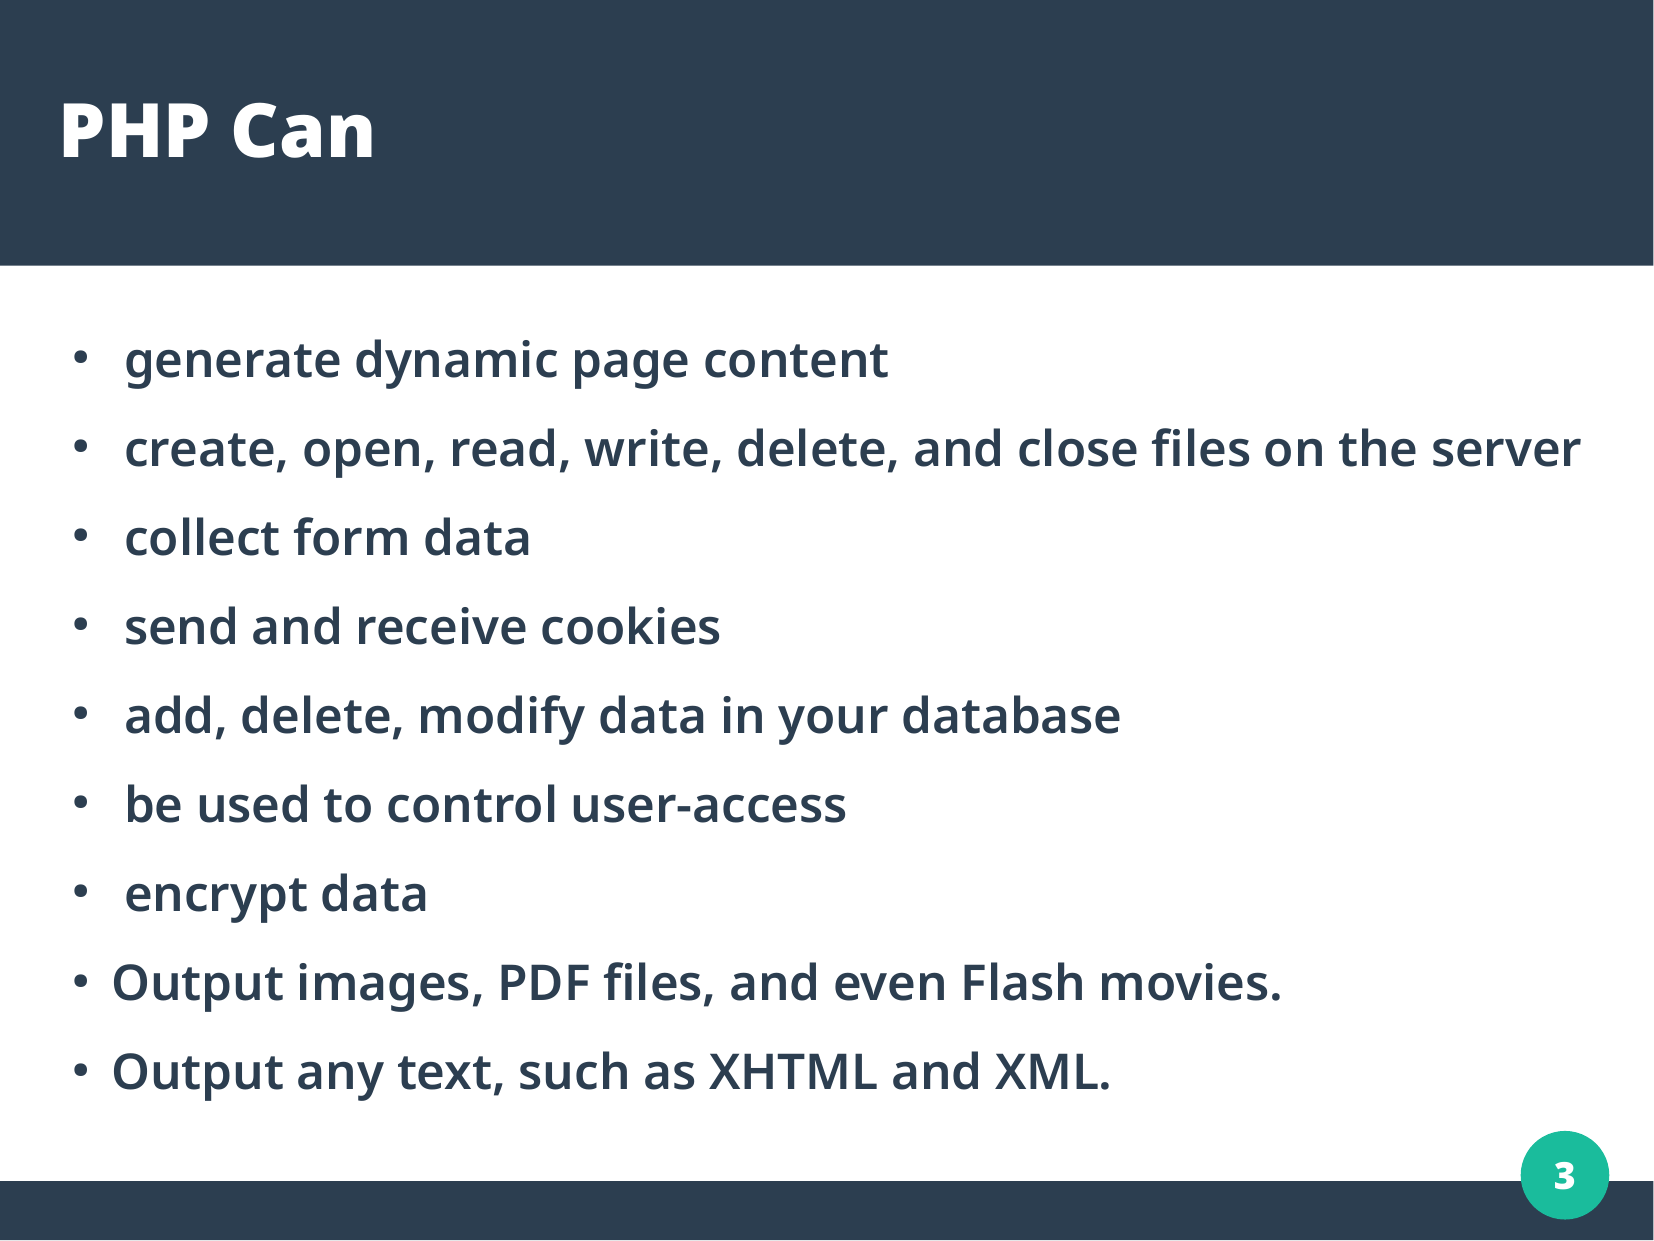

# PHP Can
 generate dynamic page content
 create, open, read, write, delete, and close files on the server
 collect form data
 send and receive cookies
 add, delete, modify data in your database
 be used to control user-access
 encrypt data
Output images, PDF files, and even Flash movies.
Output any text, such as XHTML and XML.
3